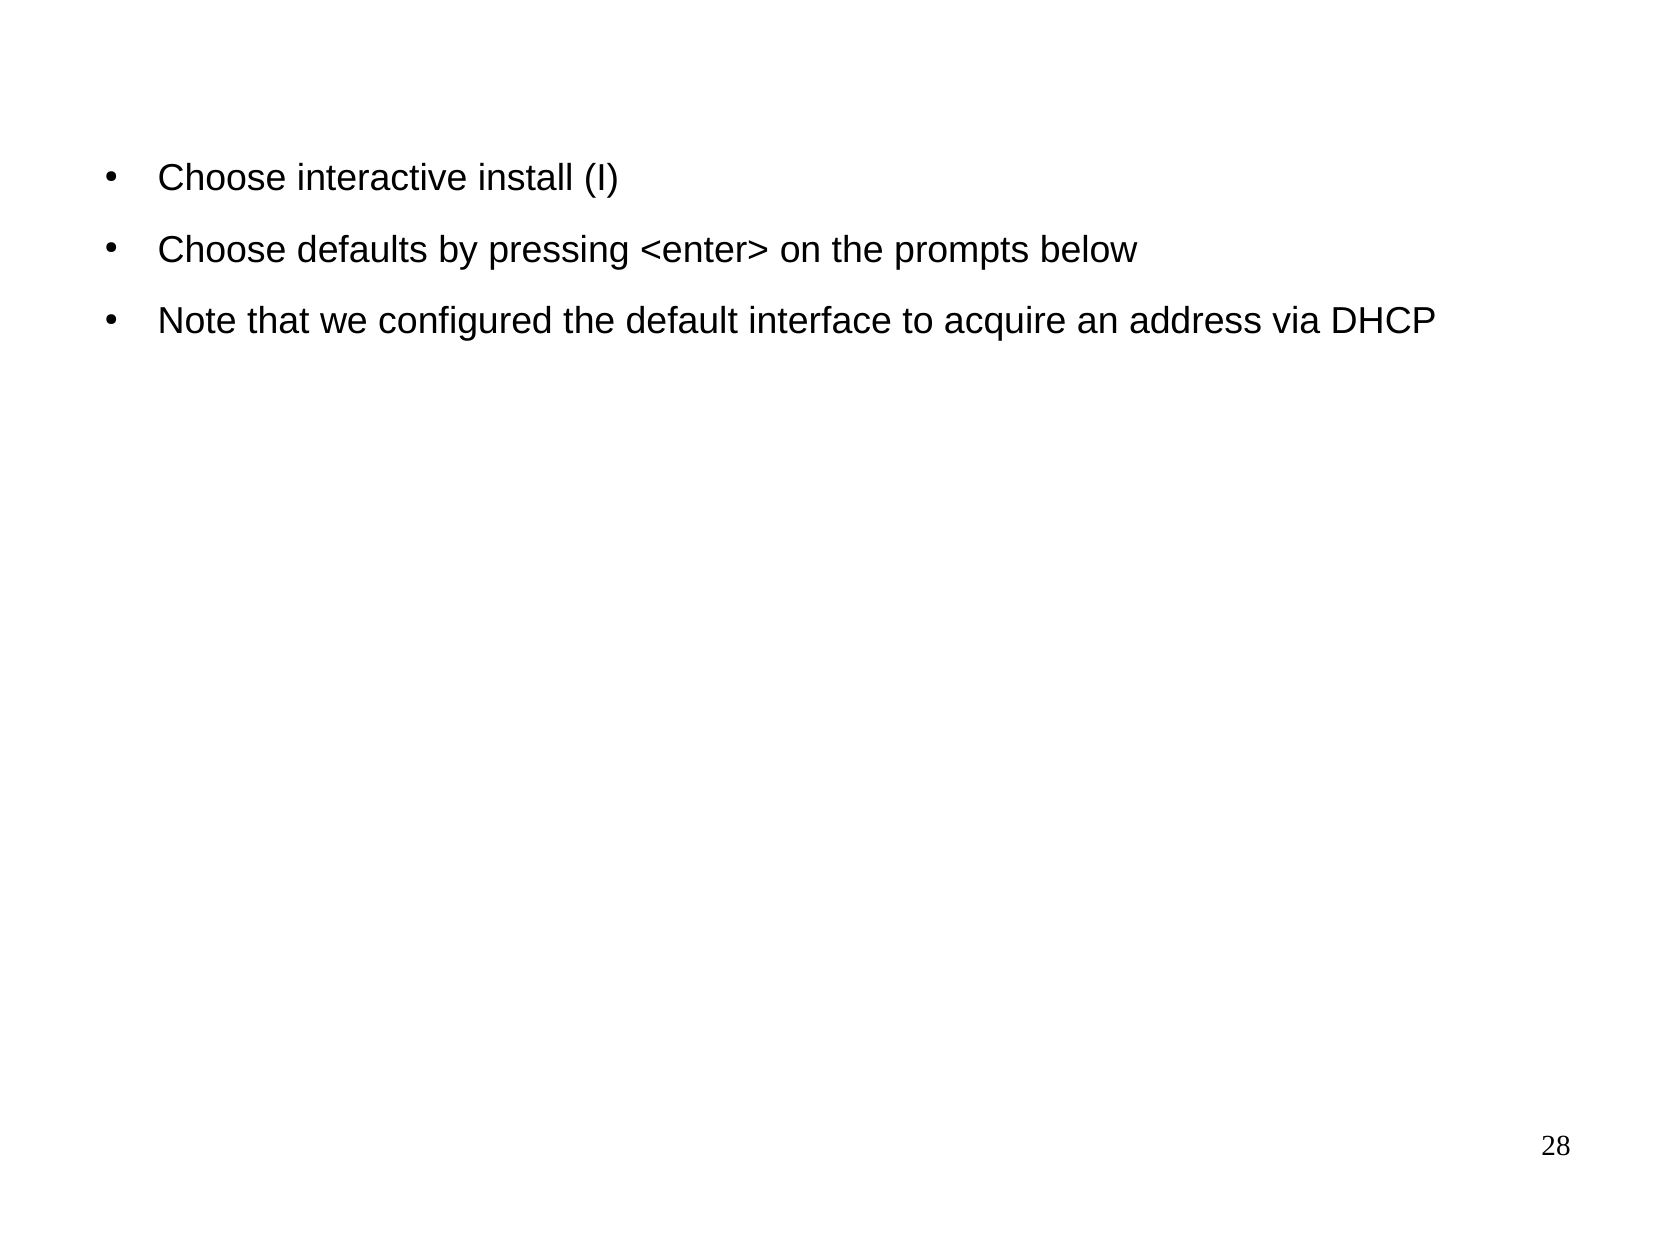

# Choose interactive install (I)
Choose defaults by pressing <enter> on the prompts below
Note that we configured the default interface to acquire an address via DHCP
28